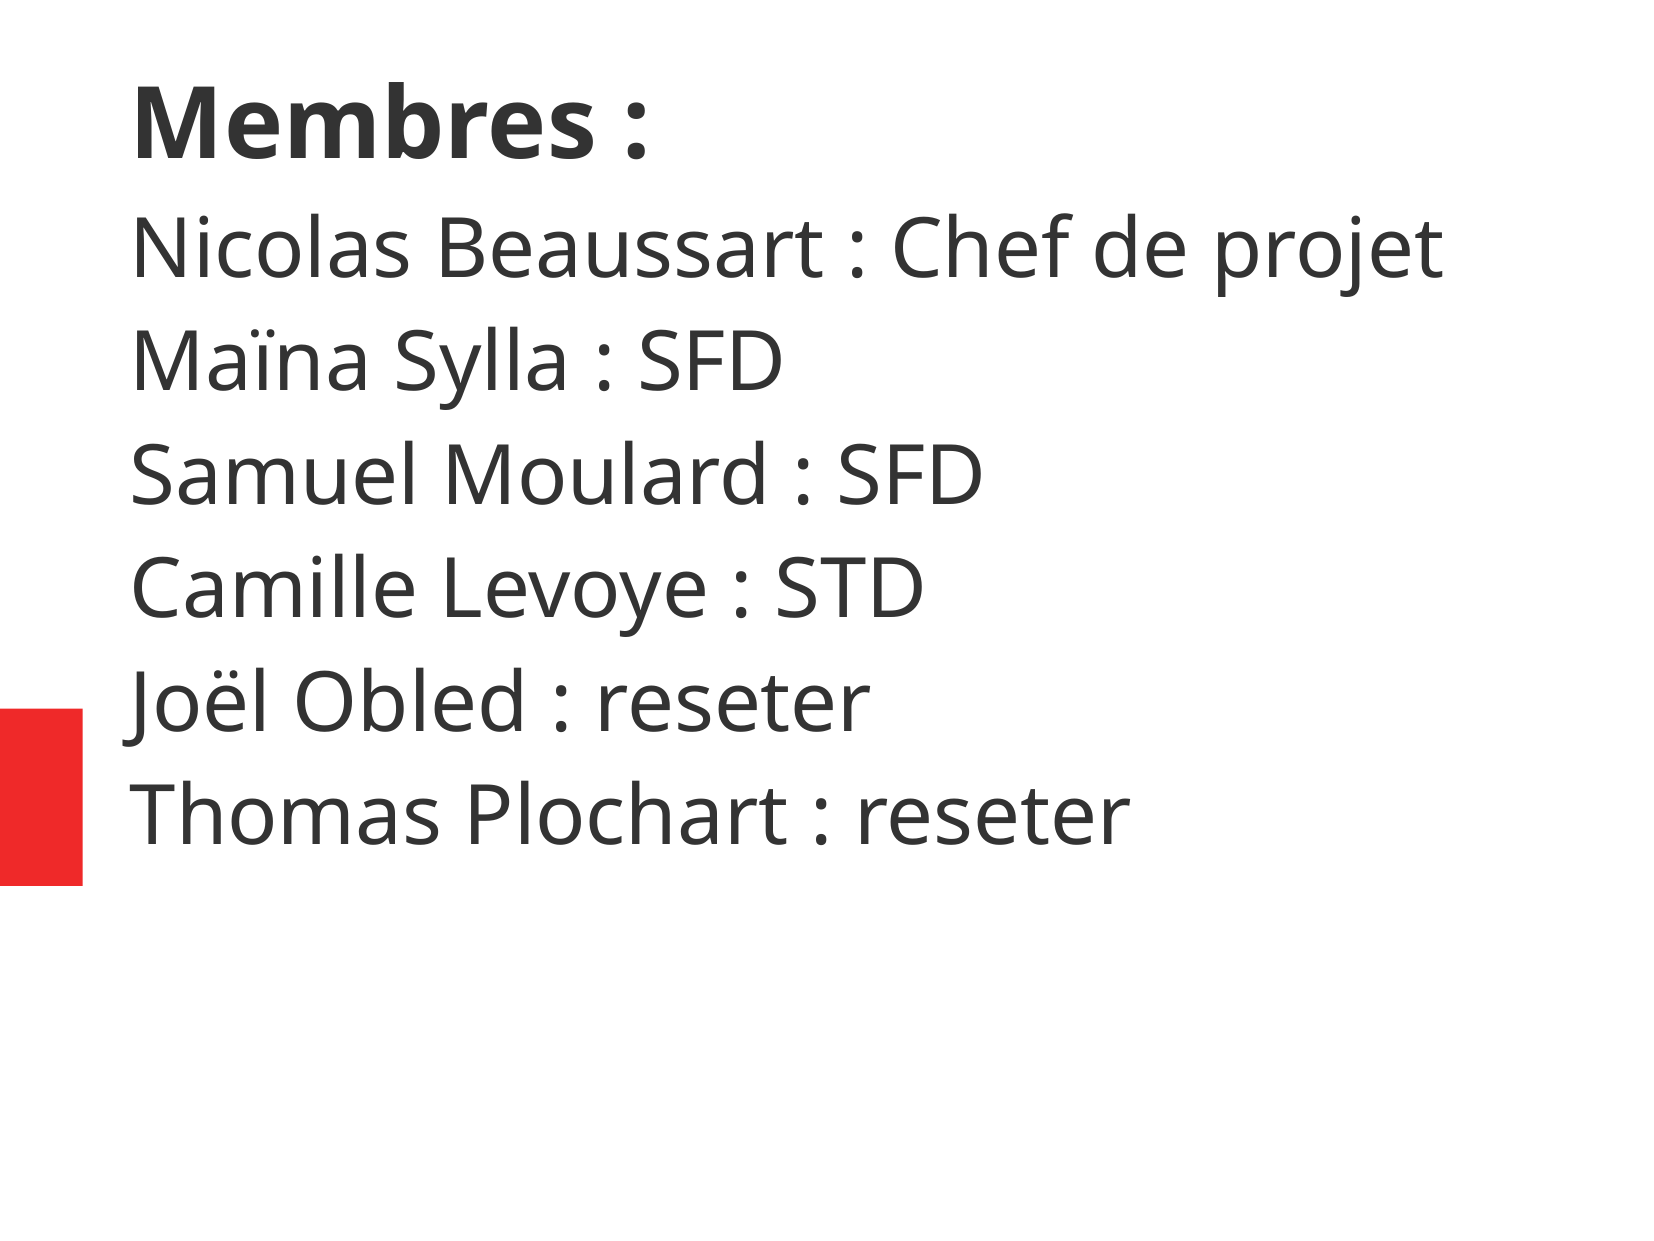

# Membres : Nicolas Beaussart : Chef de projet Maïna Sylla : SFD Samuel Moulard : SFD Camille Levoye : STD Joël Obled : reseter Thomas Plochart : reseter